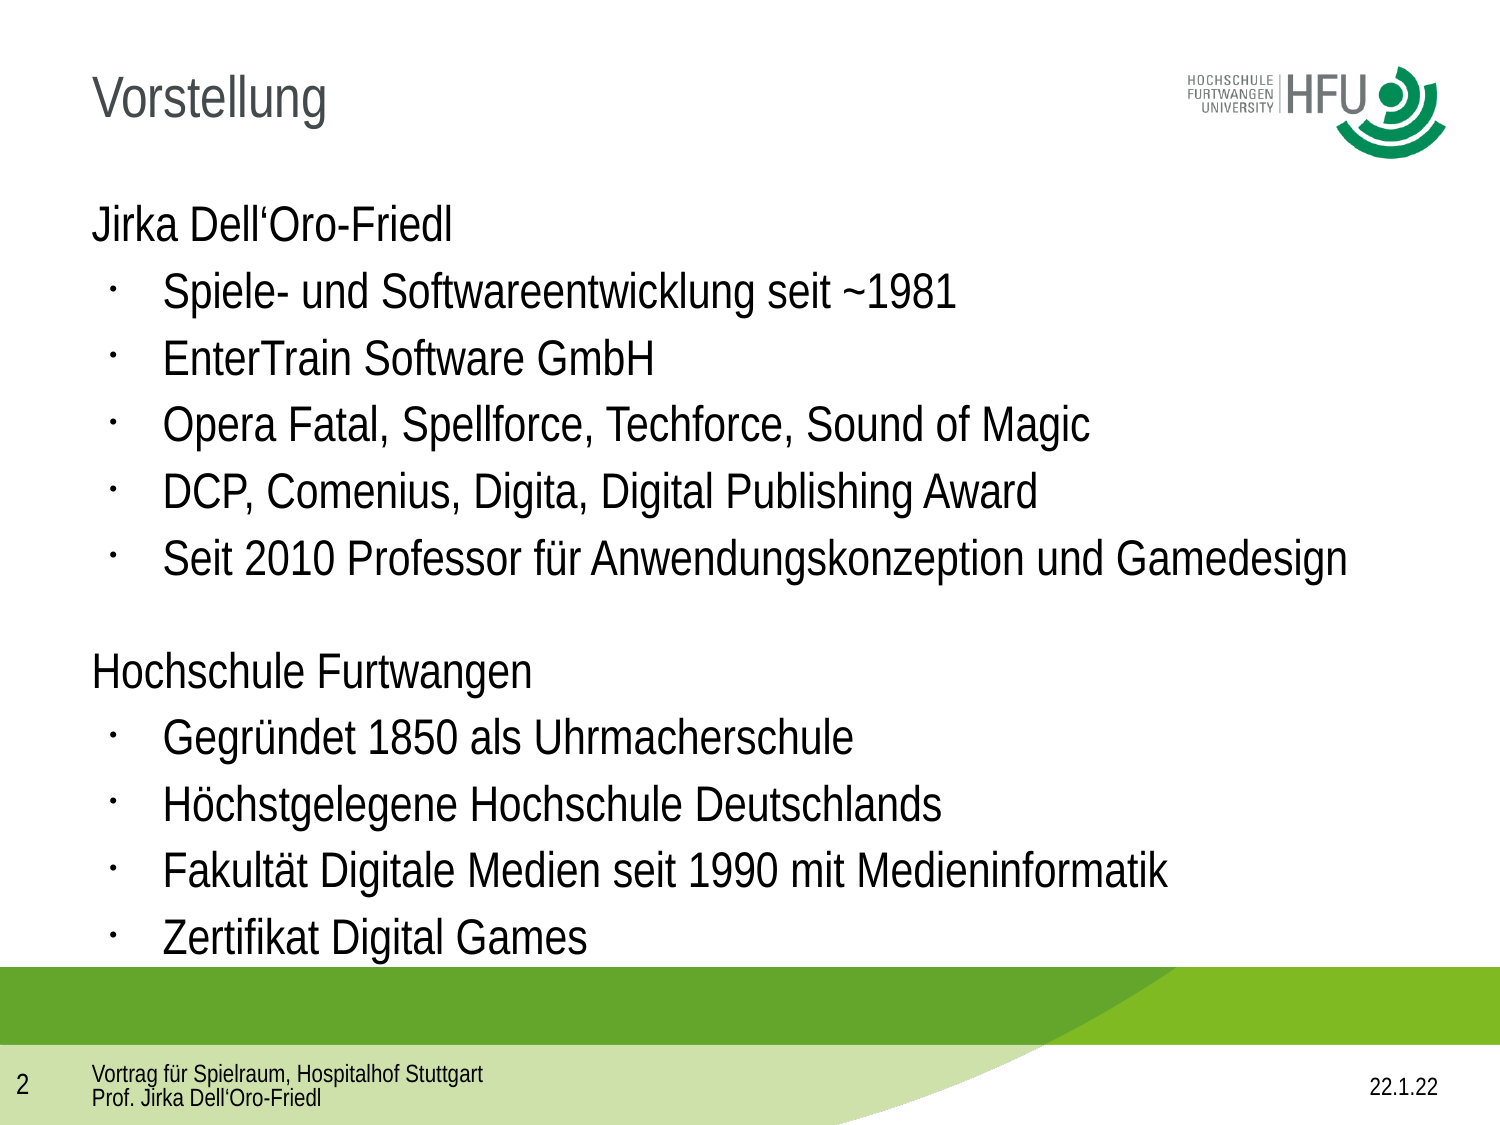

# Vorstellung
Jirka Dell‘Oro-Friedl
Spiele- und Softwareentwicklung seit ~1981
EnterTrain Software GmbH
Opera Fatal, Spellforce, Techforce, Sound of Magic
DCP, Comenius, Digita, Digital Publishing Award
Seit 2010 Professor für Anwendungskonzeption und Gamedesign
Hochschule Furtwangen
Gegründet 1850 als Uhrmacherschule
Höchstgelegene Hochschule Deutschlands
Fakultät Digitale Medien seit 1990 mit Medieninformatik
Zertifikat Digital Games